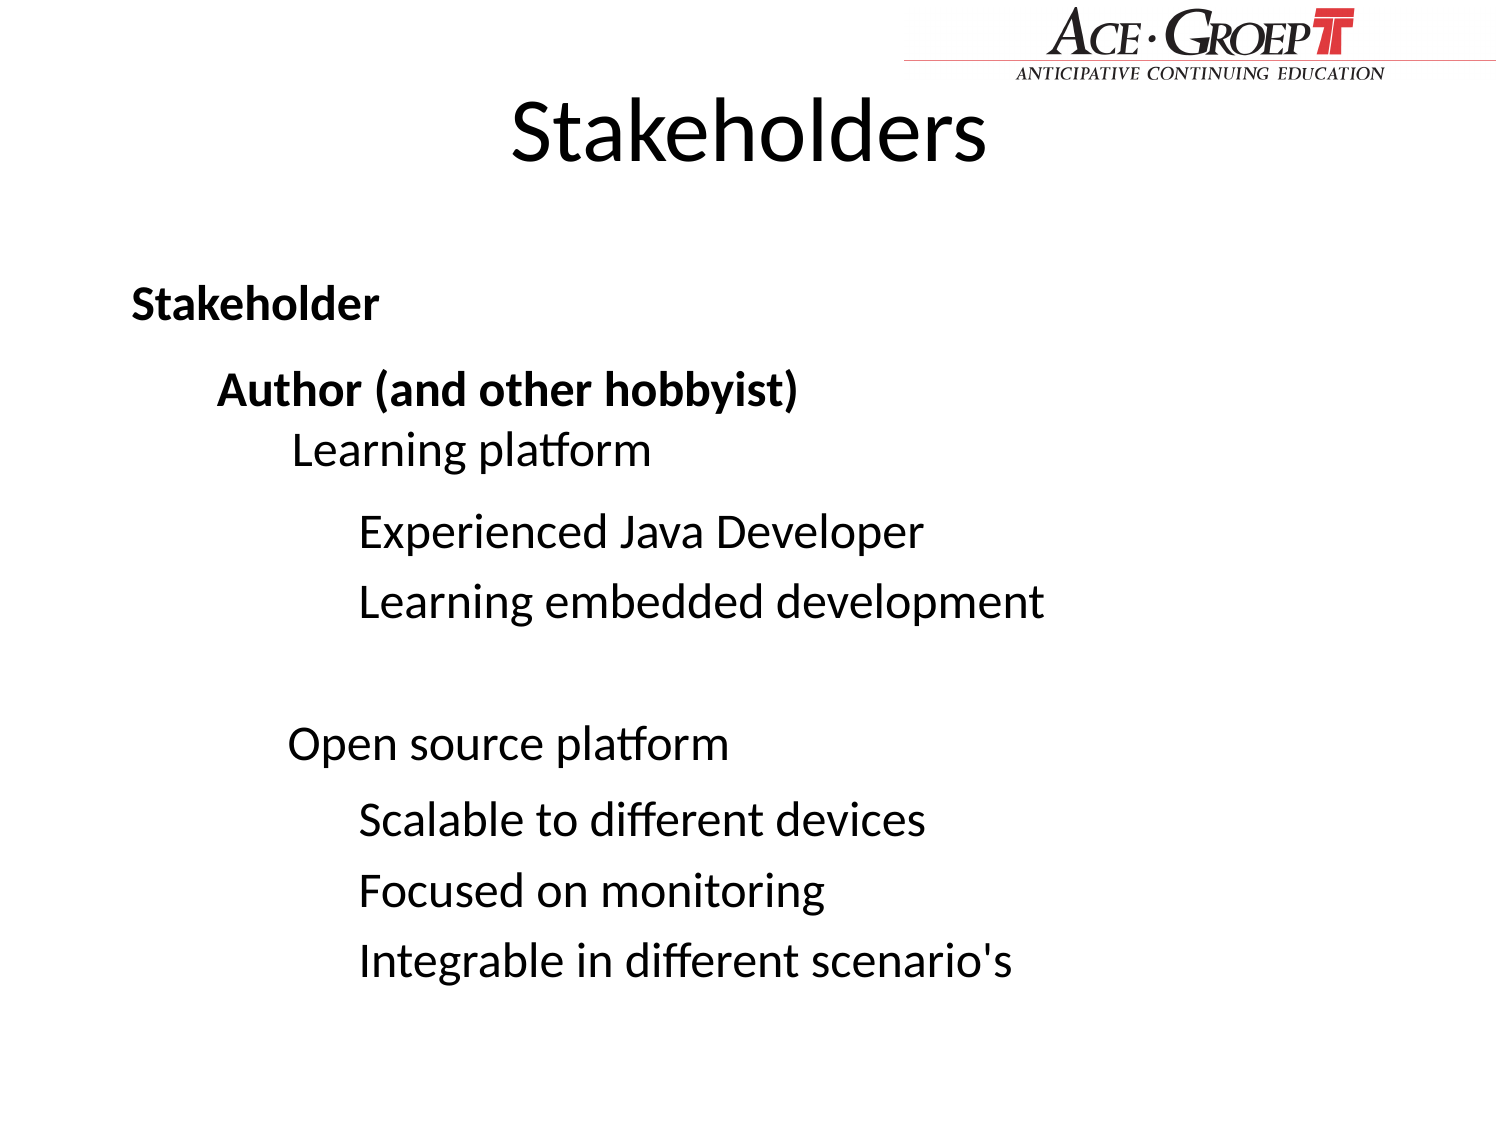

# Stakeholders
Stakeholder
Author (and other hobbyist)
	Learning platform
Experienced Java Developer
Learning embedded development
Open source platform
Scalable to different devices
Focused on monitoring
Integrable in different scenario's